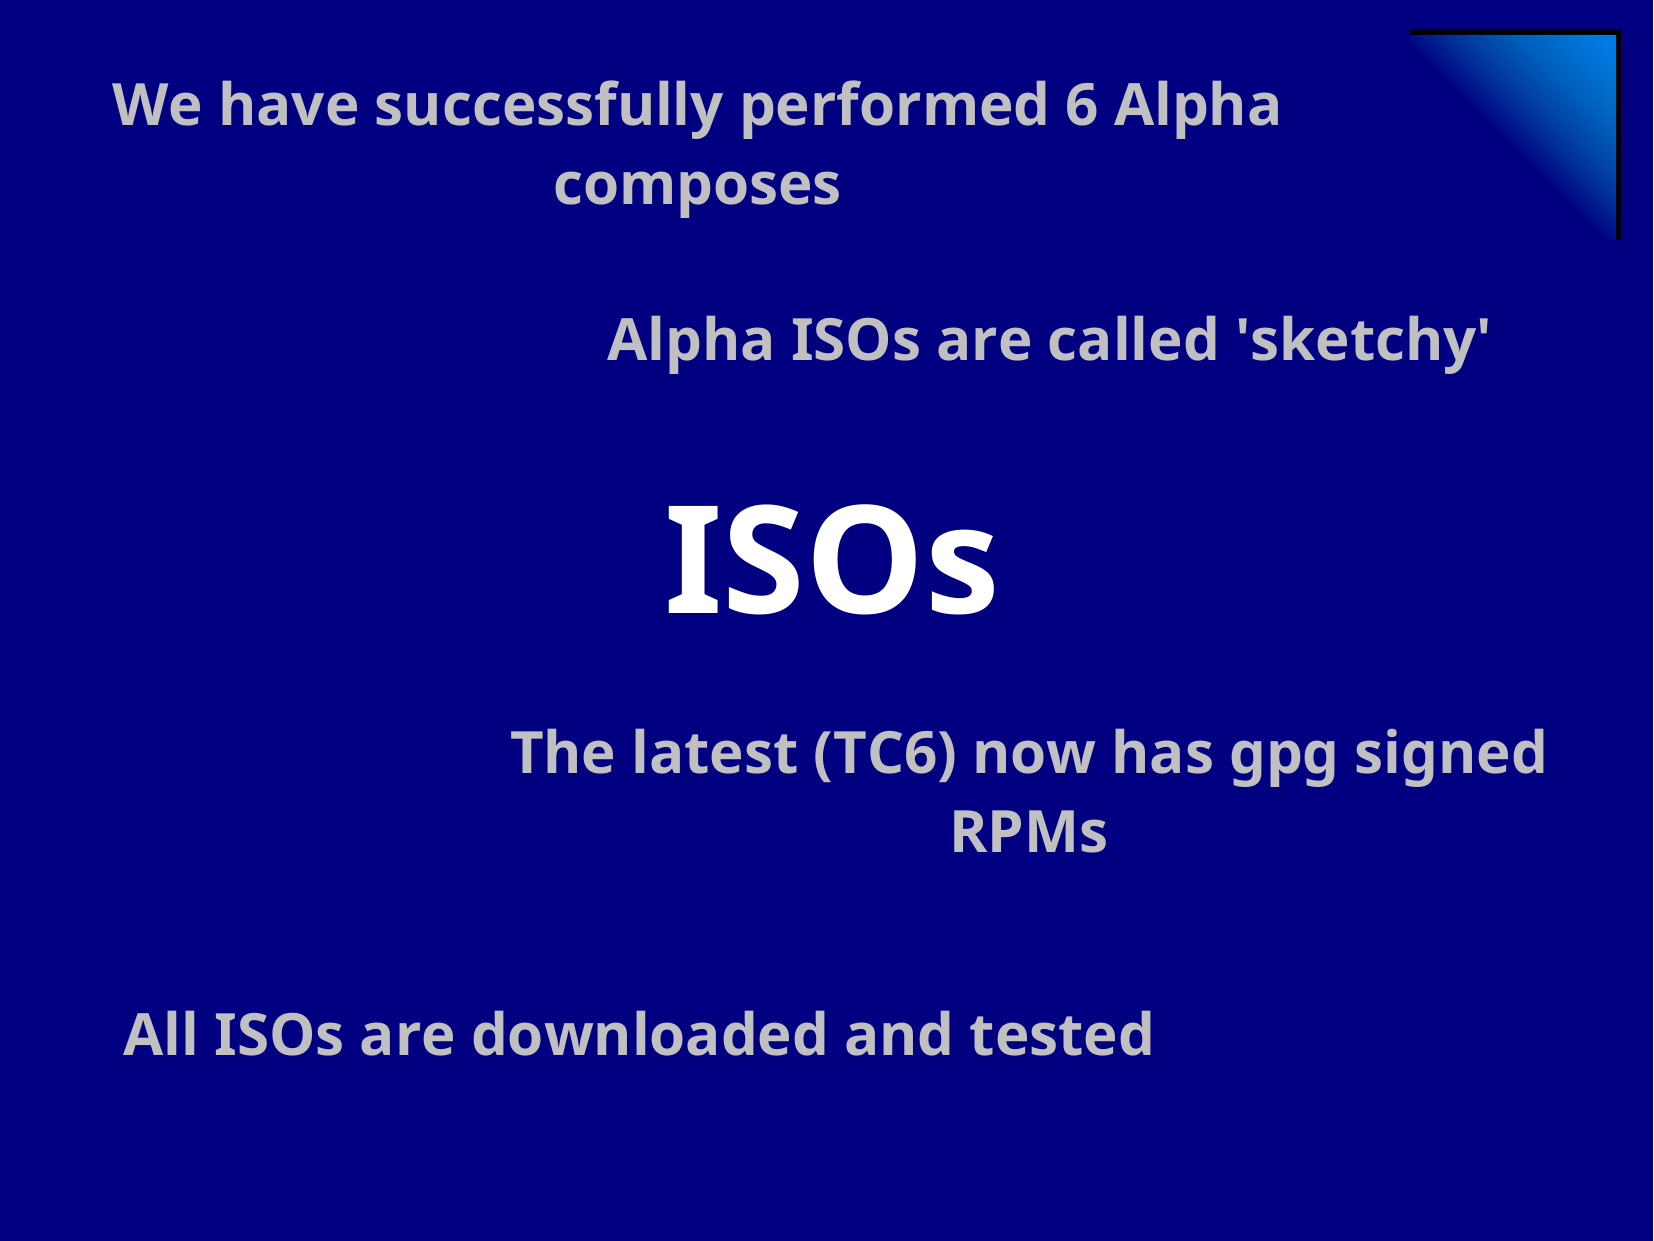

We have successfully performed 6 Alpha composes
Alpha ISOs are called 'sketchy'
ISOs
The latest (TC6) now has gpg signed RPMs
All ISOs are downloaded and tested